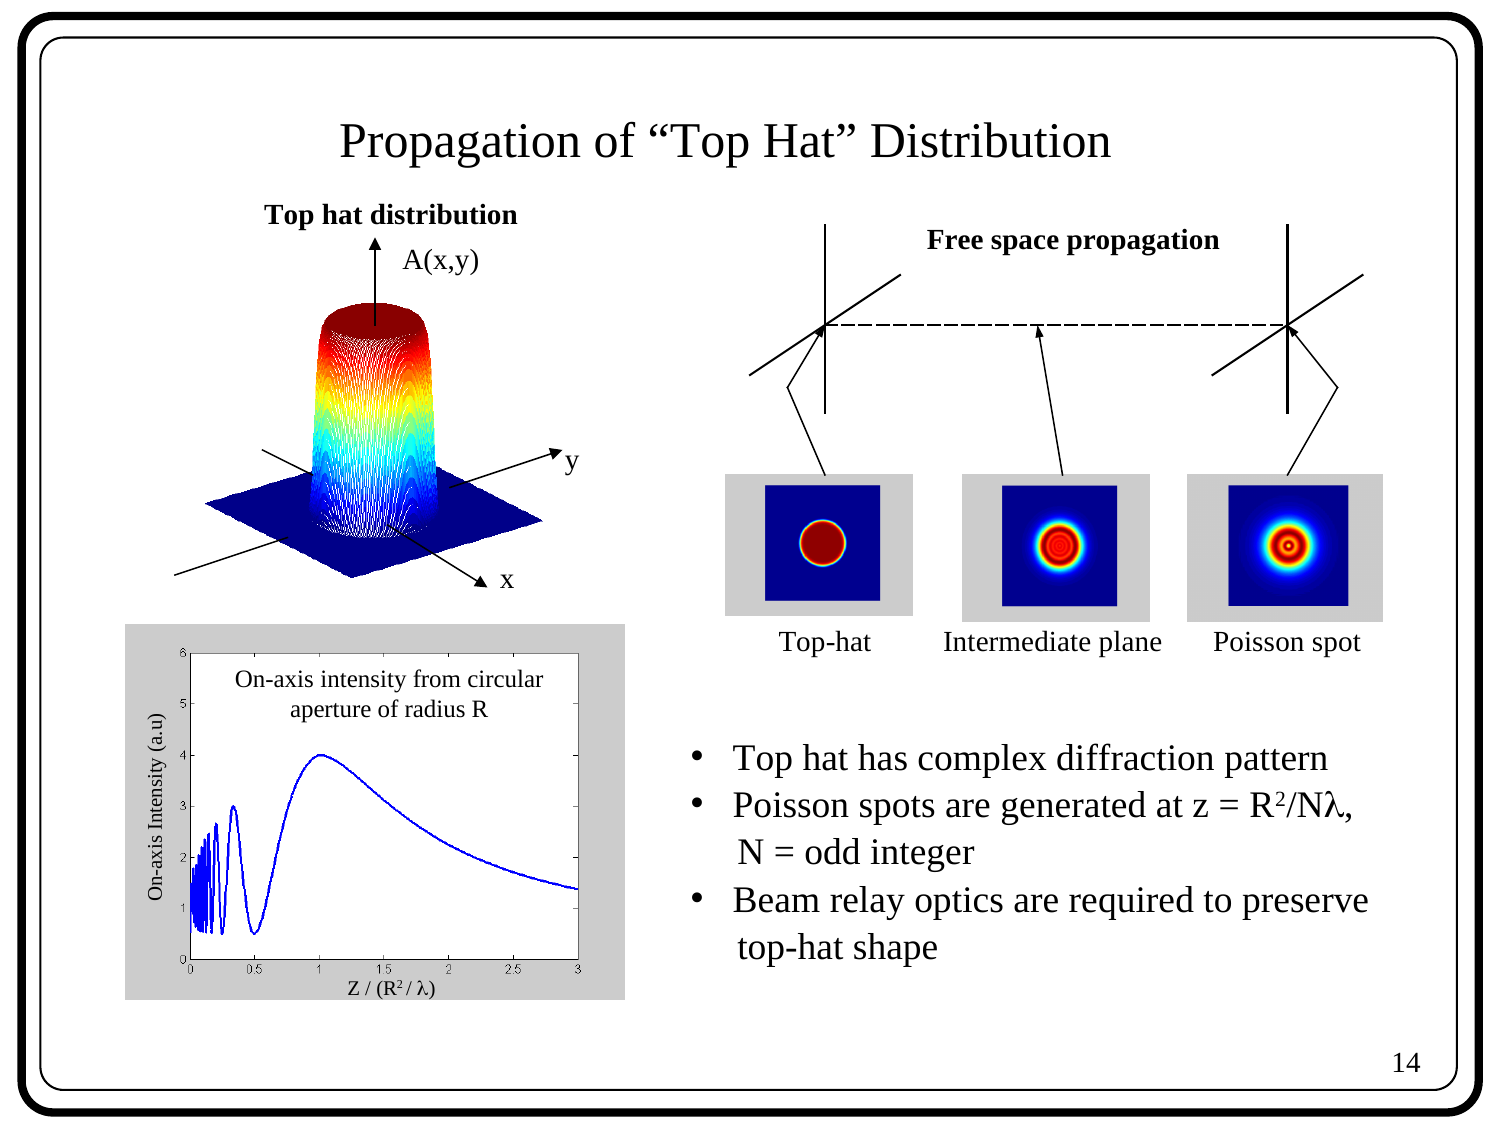

Propagation of “Top Hat” Distribution
Top hat distribution
Free space propagation
A(x,y)
y
x
Top-hat	 Intermediate plane Poisson spot
On-axis intensity from circular aperture of radius R
 Top hat has complex diffraction pattern
 Poisson spots are generated at z = R2/N,
 N = odd integer
 Beam relay optics are required to preserve
 top-hat shape
On-axis Intensity (a.u)
Z / (R2 / )